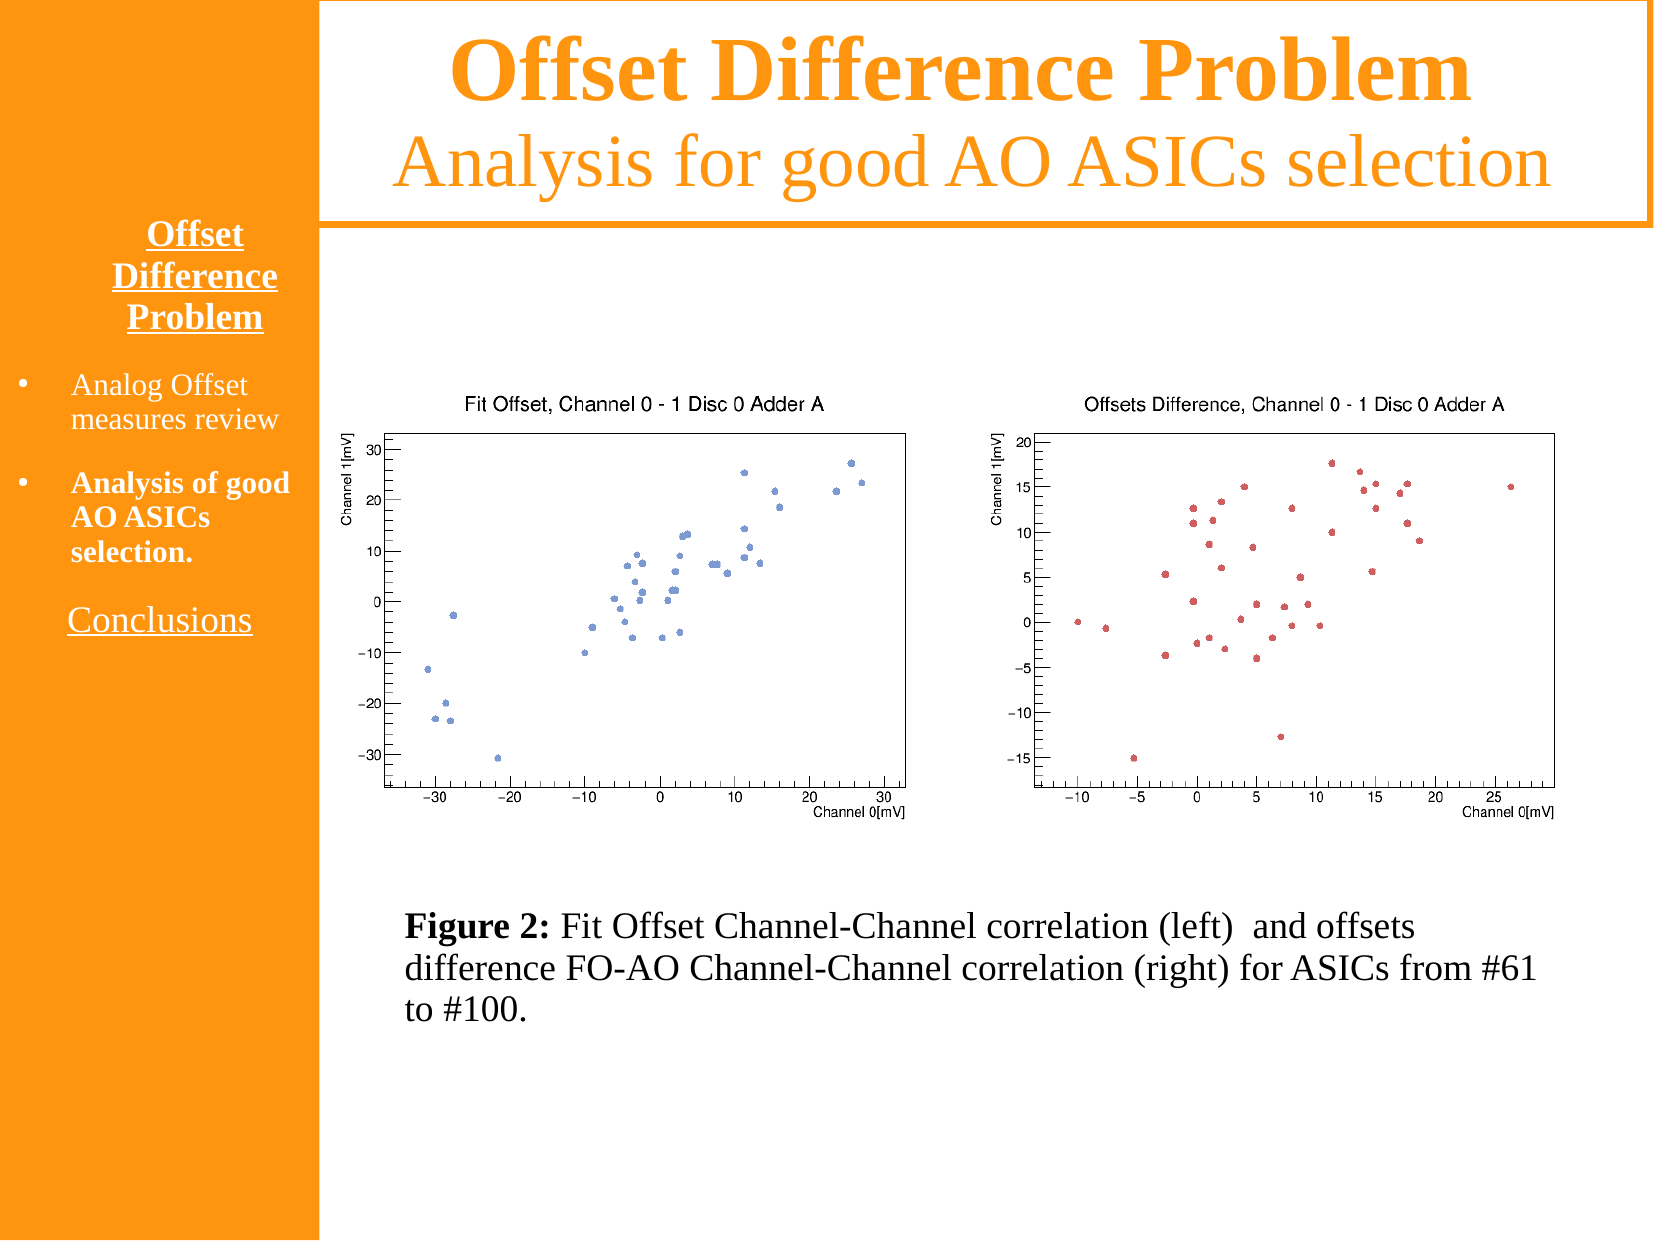

Offset Difference Problem
Analog Offset measures review
Analysis of good AO ASICs selection.
Conclusions
# Offset Difference Problem Analysis for good AO ASICs selection
Figure 2: Fit Offset Channel-Channel correlation (left) and offsets difference FO-AO Channel-Channel correlation (right) for ASICs from #61 to #100.